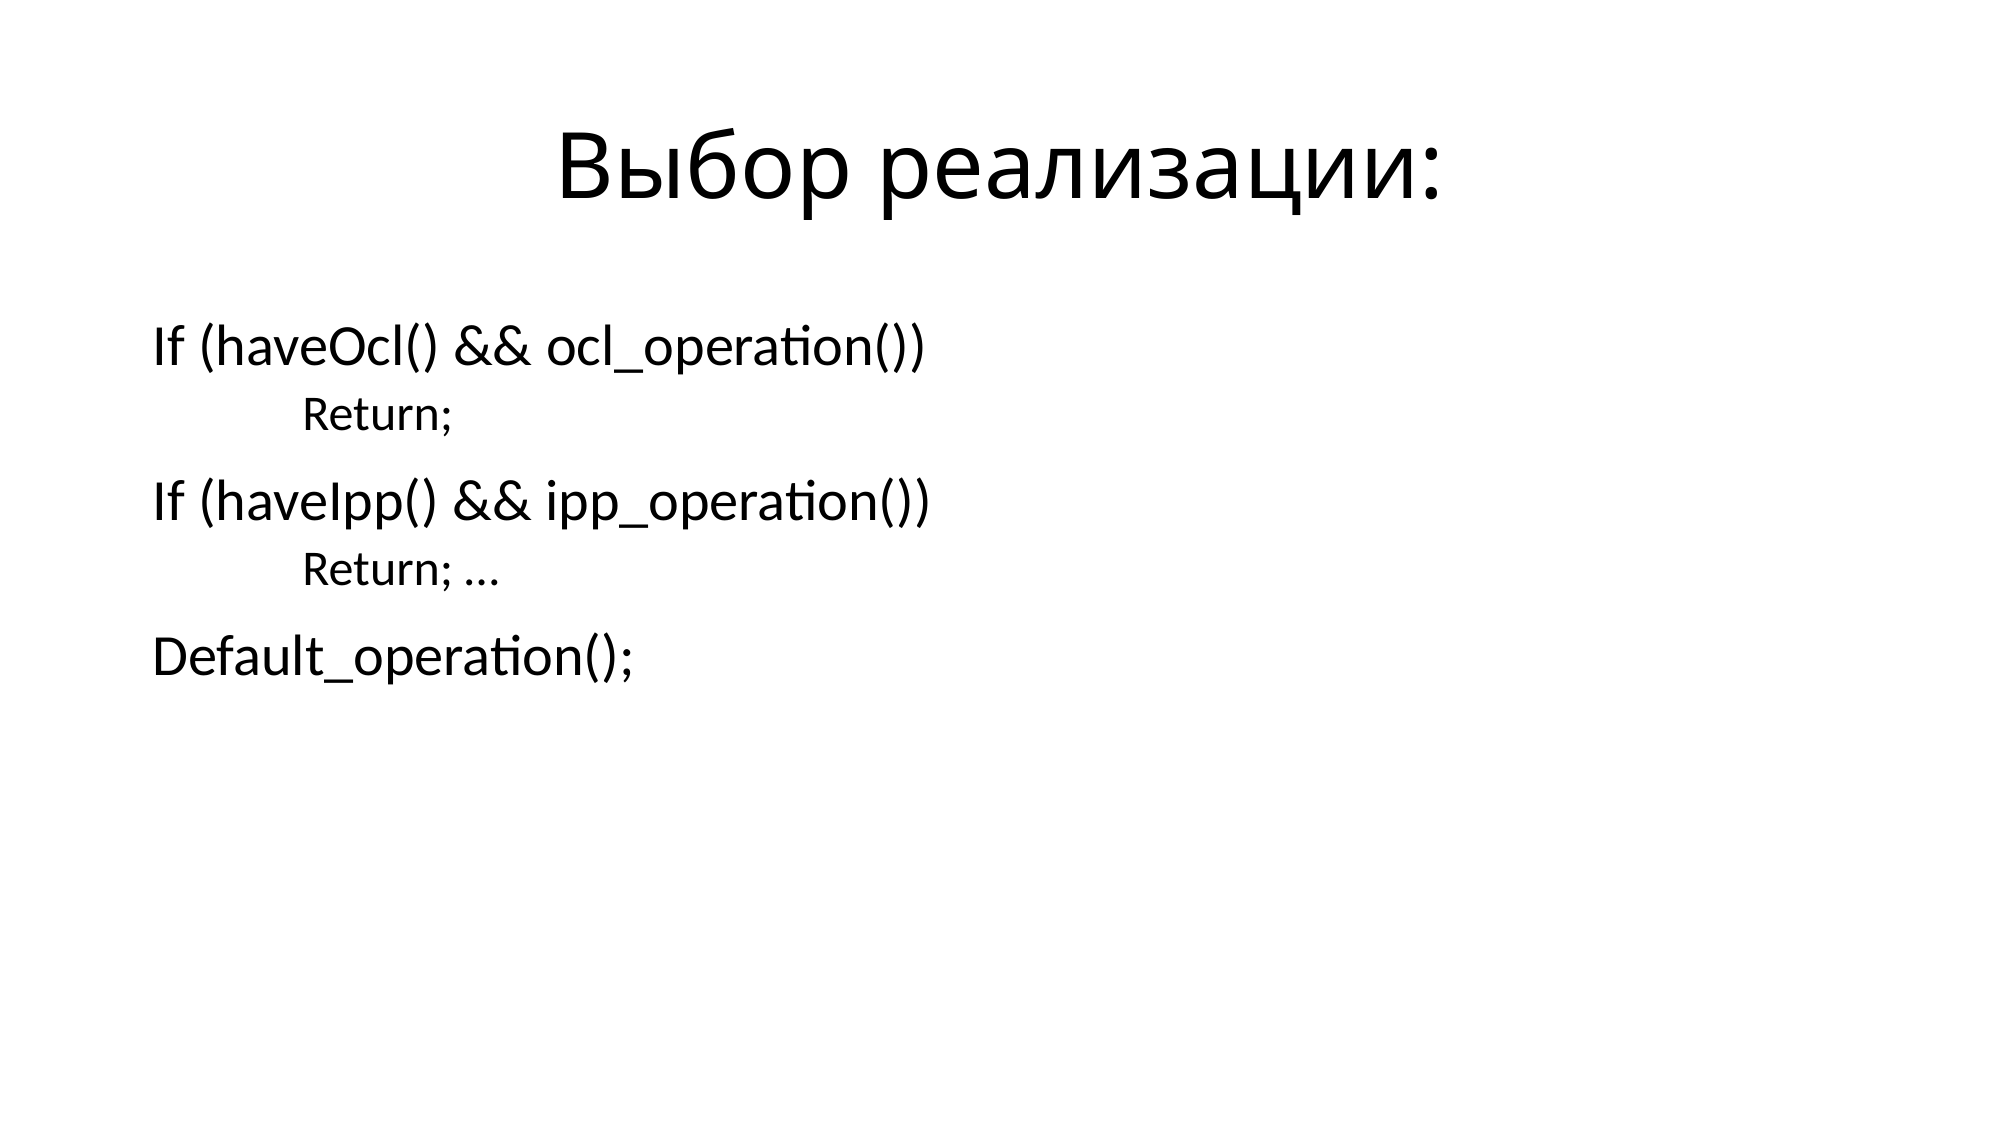

# Выбор реализации:
If (haveOсl() && ocl_operation())
Return;
If (haveIpp() && ipp_operation())
Return; …
Default_operation();